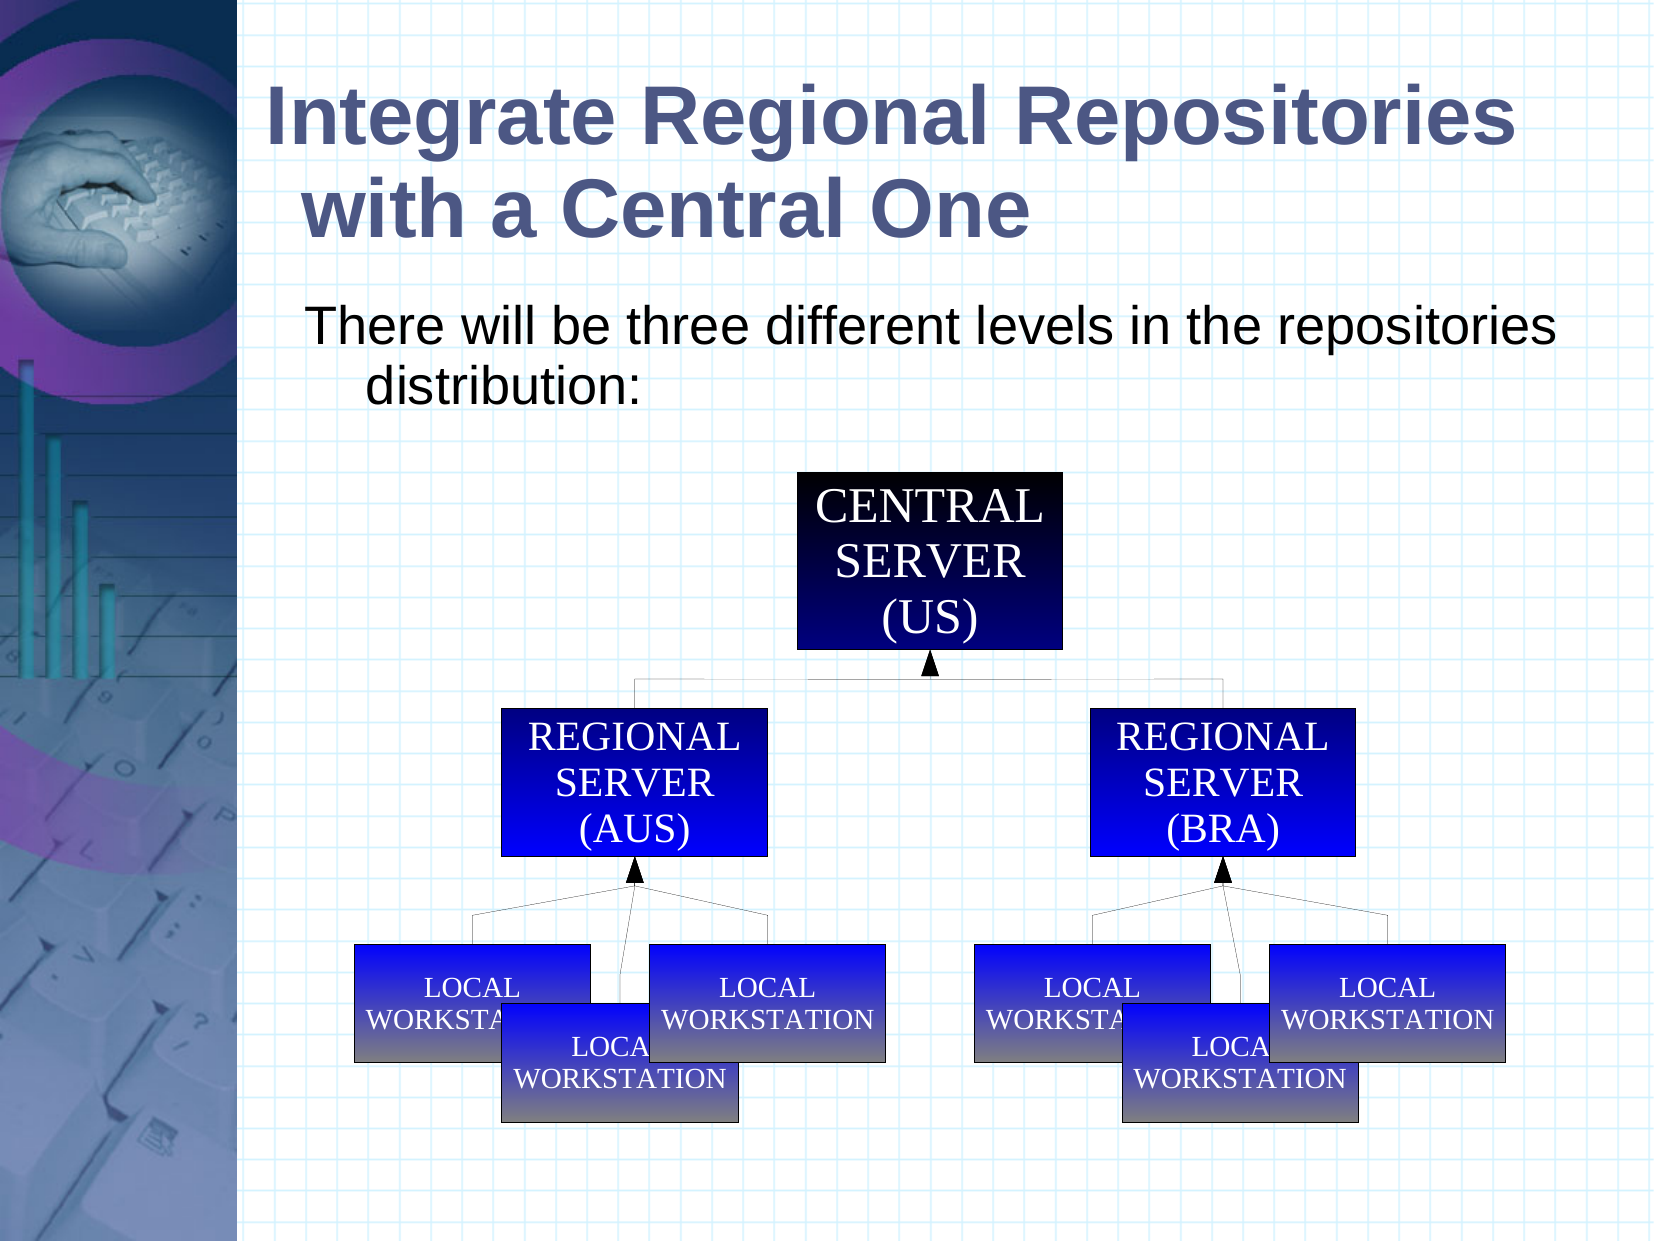

# Integrate Regional Repositories with a Central One
There will be three different levels in the repositories distribution:
CENTRAL
SERVER
(US)
REGIONAL
SERVER
(AUS)
REGIONAL
SERVER
(BRA)
LOCAL
WORKSTATION
LOCAL
WORKSTATION
LOCAL
WORKSTATION
LOCAL
WORKSTATION
LOCAL
WORKSTATION
LOCAL
WORKSTATION